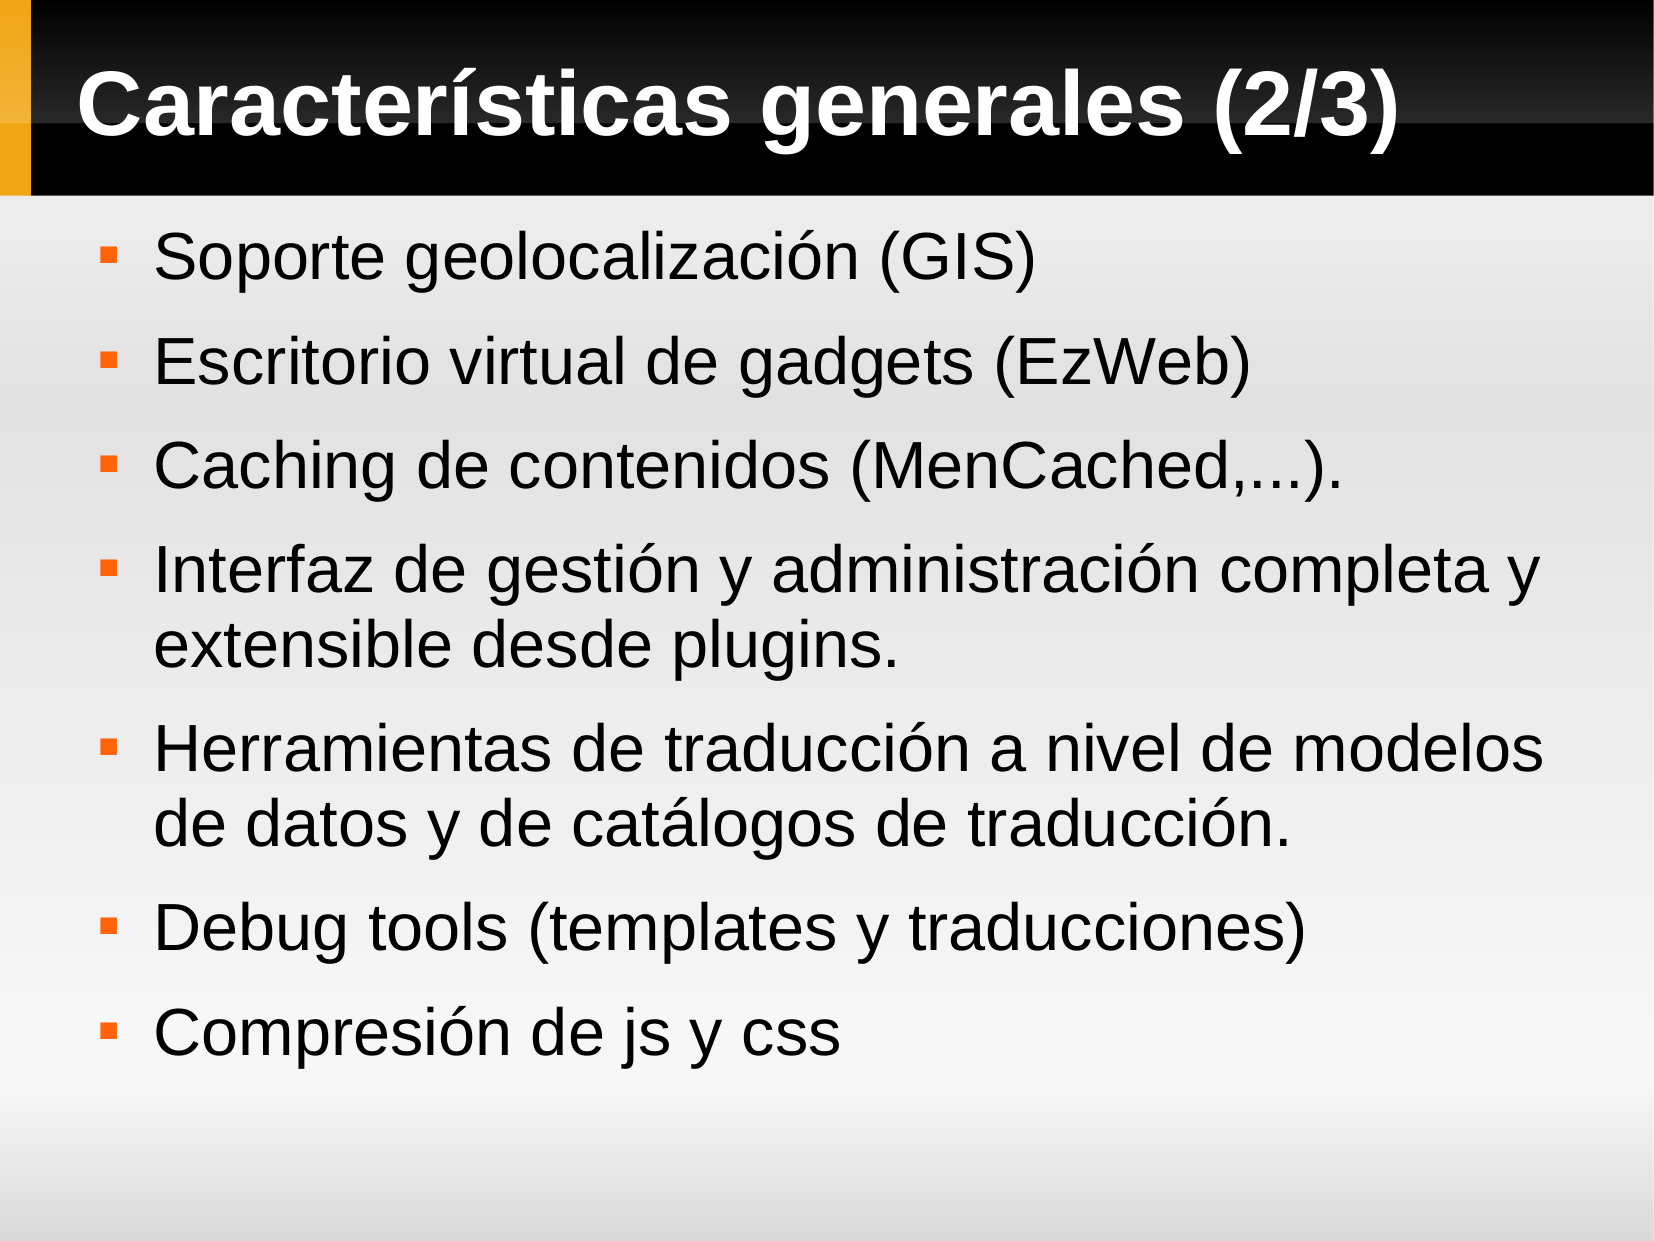

# Características generales (2/3)
Soporte geolocalización (GIS)
Escritorio virtual de gadgets (EzWeb)
Caching de contenidos (MenCached,...).
Interfaz de gestión y administración completa y extensible desde plugins.
Herramientas de traducción a nivel de modelos de datos y de catálogos de traducción.
Debug tools (templates y traducciones)
Compresión de js y css